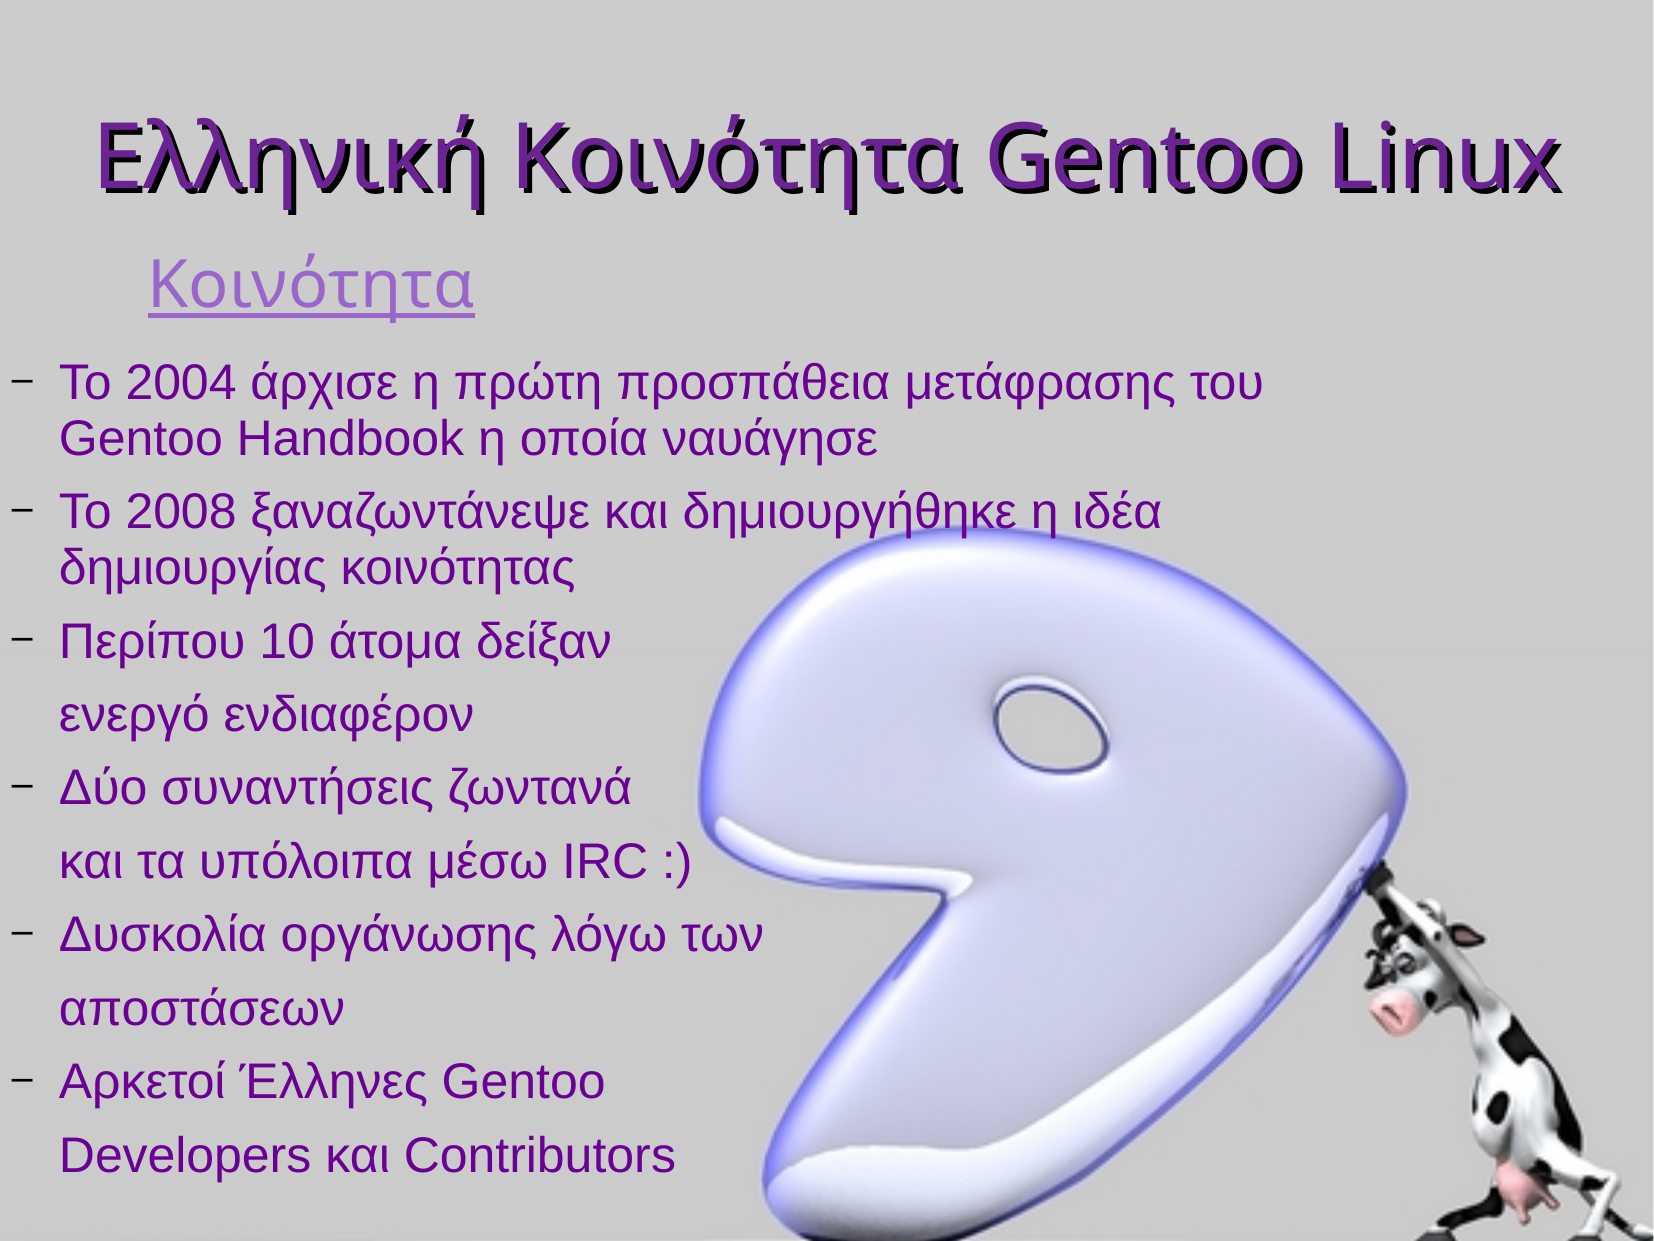

# Ελληνική Κοινότητα Gentoo Linux
Κοινότητα
Το 2004 άρχισε η πρώτη προσπάθεια μετάφρασης του Gentoo Handbook η οποία ναυάγησε
Το 2008 ξαναζωντάνεψε και δημιουργήθηκε η ιδέα δημιουργίας κοινότητας
Περίπου 10 άτομα δείξαν
ενεργό ενδιαφέρον
Δύο συναντήσεις ζωντανά
και τα υπόλοιπα μέσω IRC :)
Δυσκολία οργάνωσης λόγω των
αποστάσεων
Αρκετοί Έλληνες Gentoo
Developers και Contributors